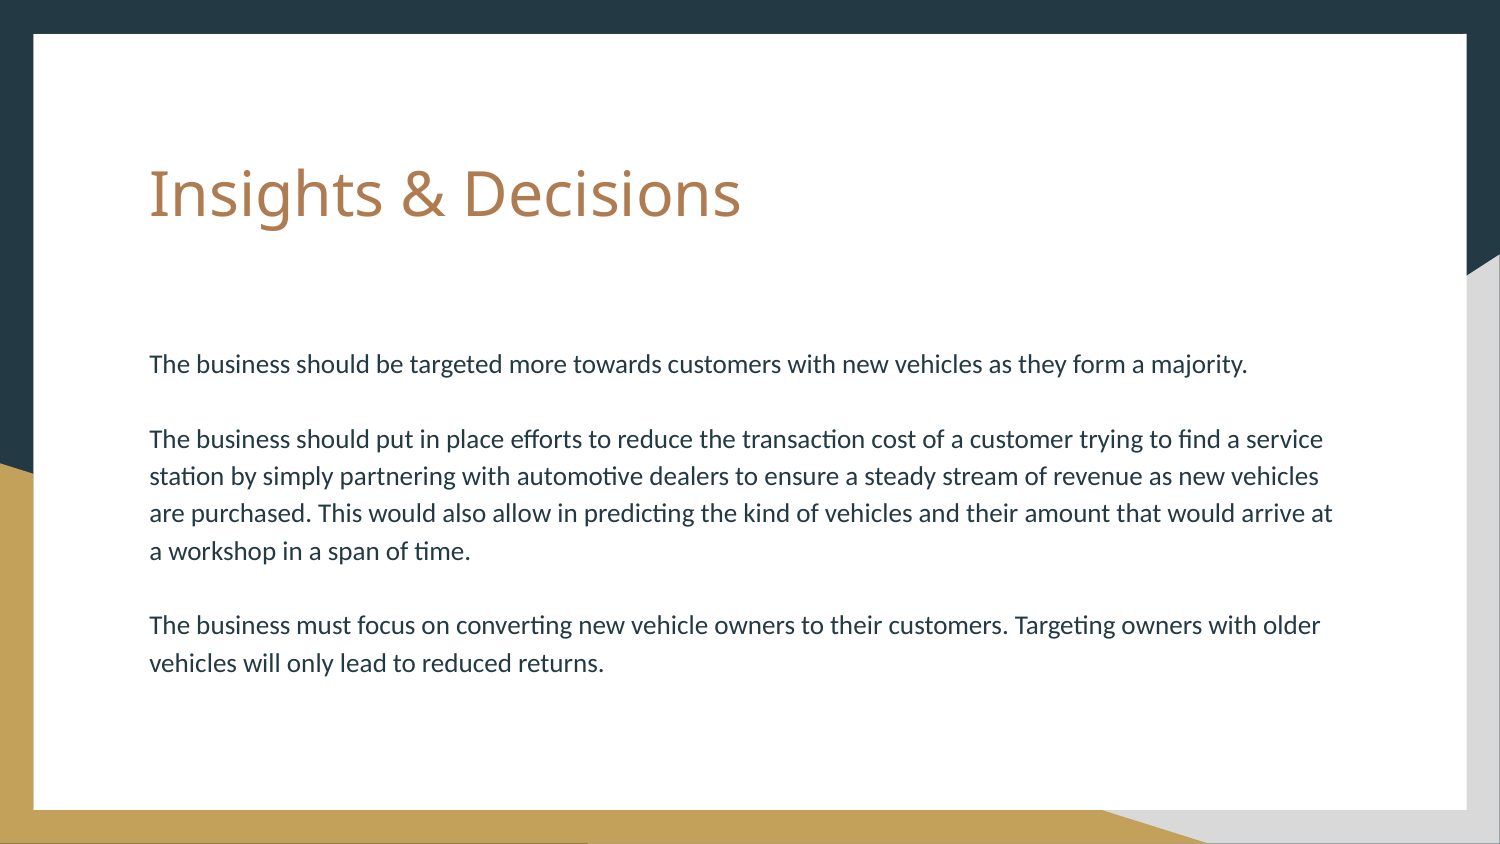

# Insights & Decisions
The business should be targeted more towards customers with new vehicles as they form a majority.
The business should put in place efforts to reduce the transaction cost of a customer trying to find a service station by simply partnering with automotive dealers to ensure a steady stream of revenue as new vehicles are purchased. This would also allow in predicting the kind of vehicles and their amount that would arrive at a workshop in a span of time.
The business must focus on converting new vehicle owners to their customers. Targeting owners with older vehicles will only lead to reduced returns.